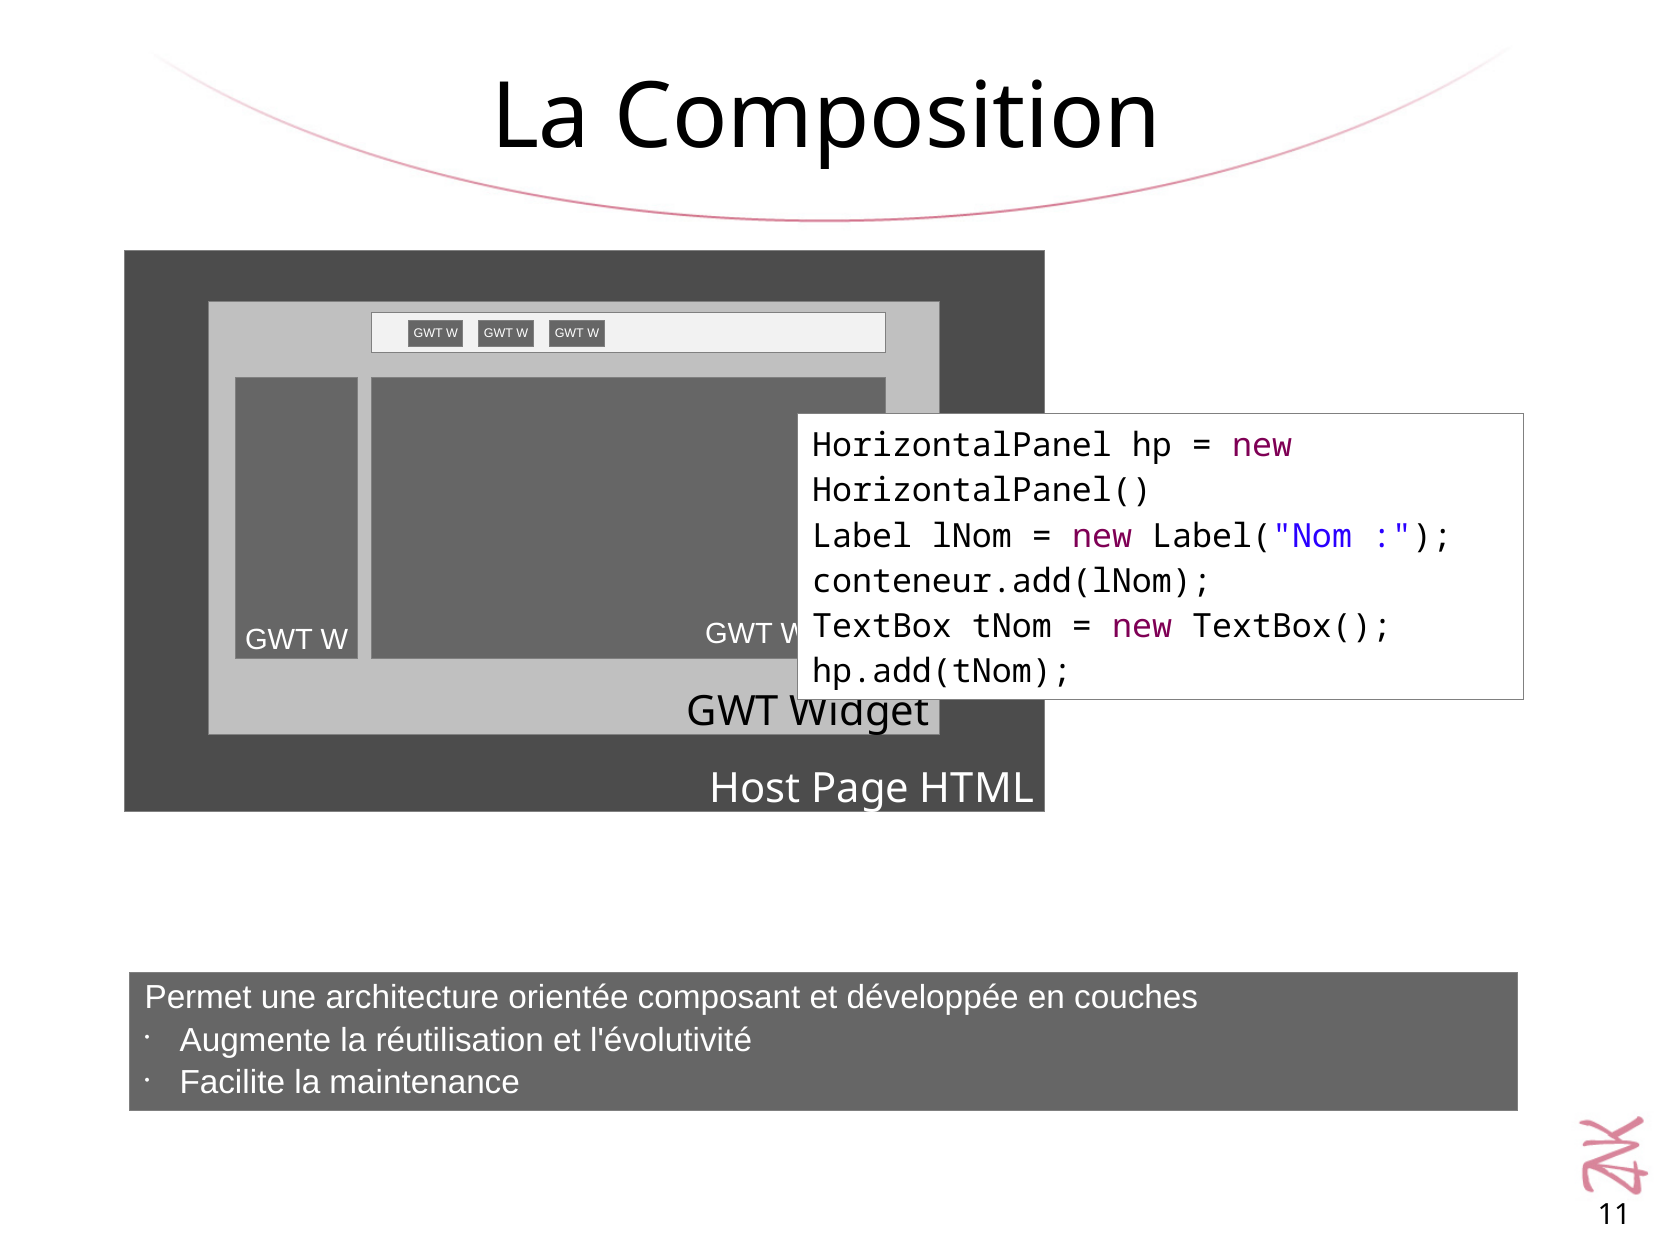

# La Composition
GWT W
GWT W
GWT W
HorizontalPanel hp = new HorizontalPanel()
Label lNom = new Label("Nom :");
conteneur.add(lNom);
TextBox tNom = new TextBox();
hp.add(tNom);
GWT Widget
GWT W
GWT Widget
Host Page HTML
Permet une architecture orientée composant et développée en couches
Augmente la réutilisation et l'évolutivité
Facilite la maintenance
11